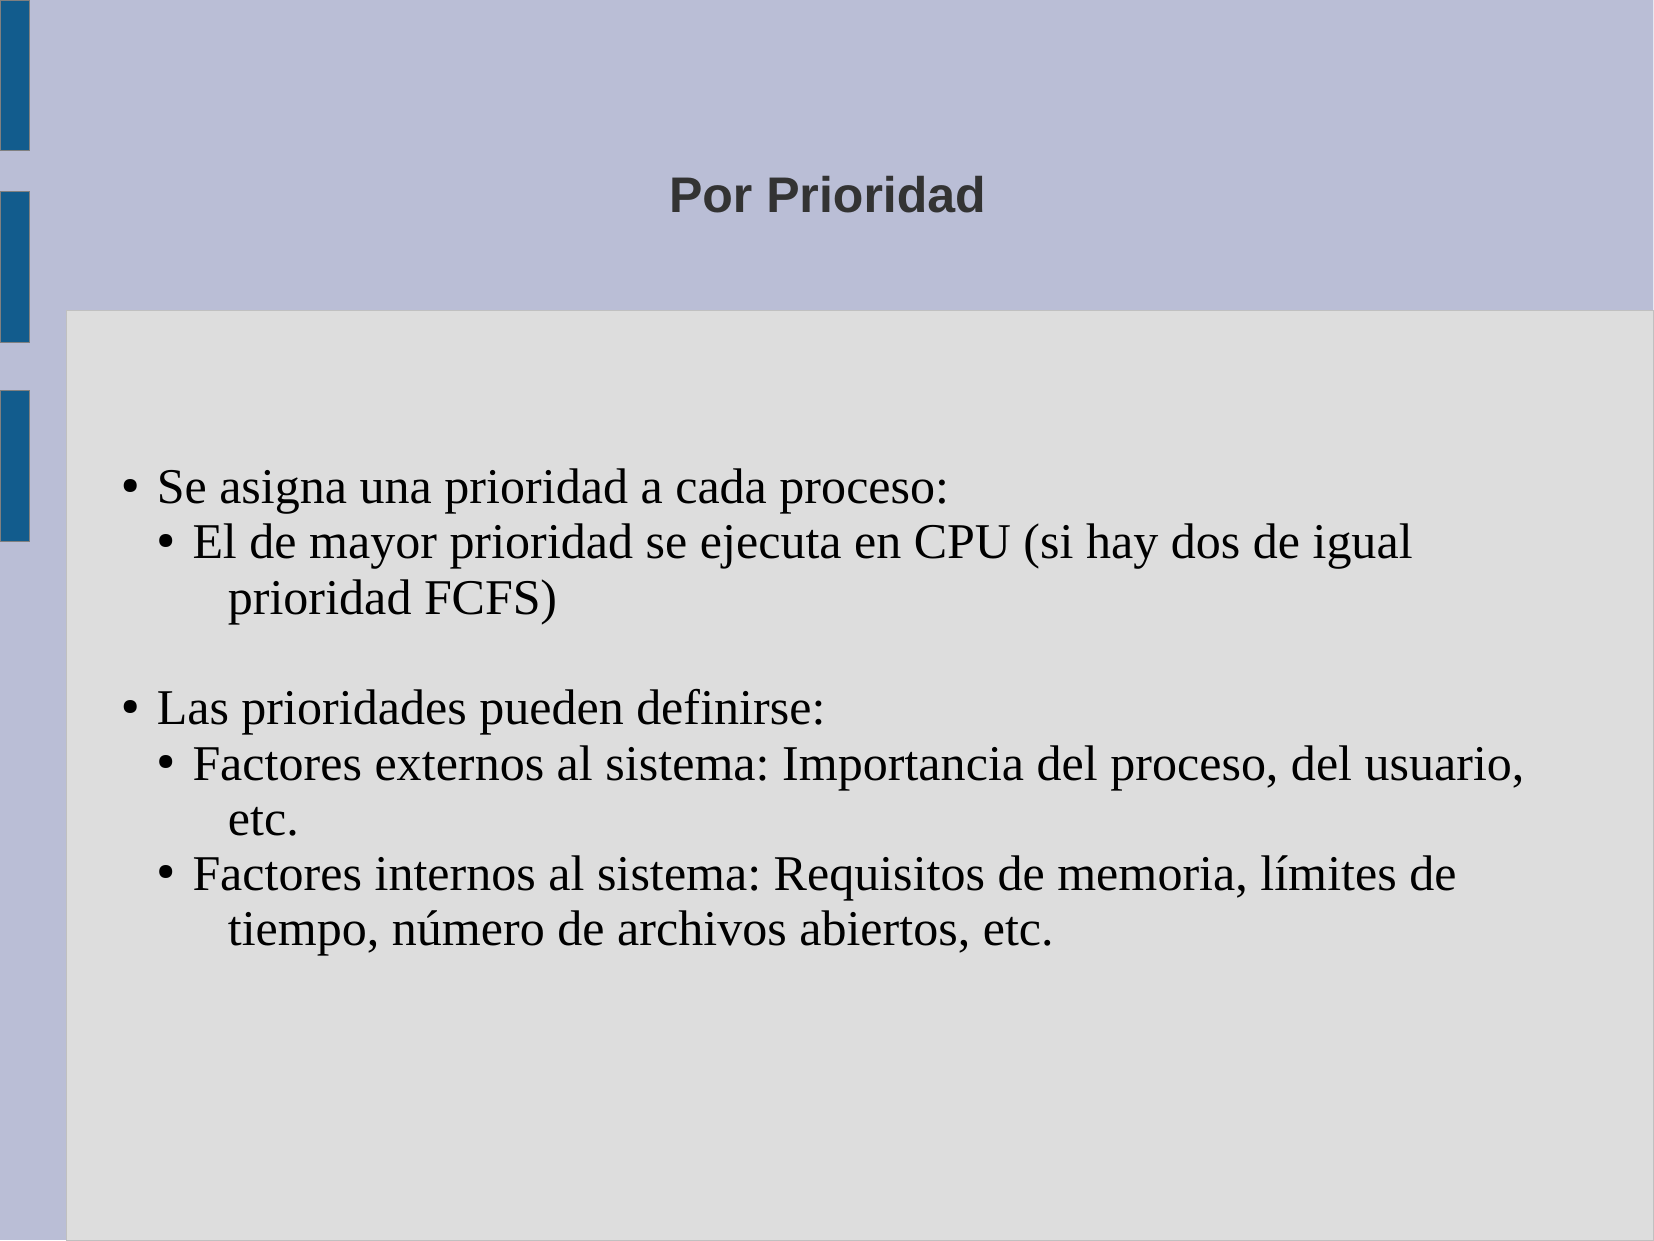

# Por Prioridad
Se asigna una prioridad a cada proceso:
El de mayor prioridad se ejecuta en CPU (si hay dos de igual prioridad FCFS)
Las prioridades pueden definirse:
Factores externos al sistema: Importancia del proceso, del usuario, etc.
Factores internos al sistema: Requisitos de memoria, límites de tiempo, número de archivos abiertos, etc.